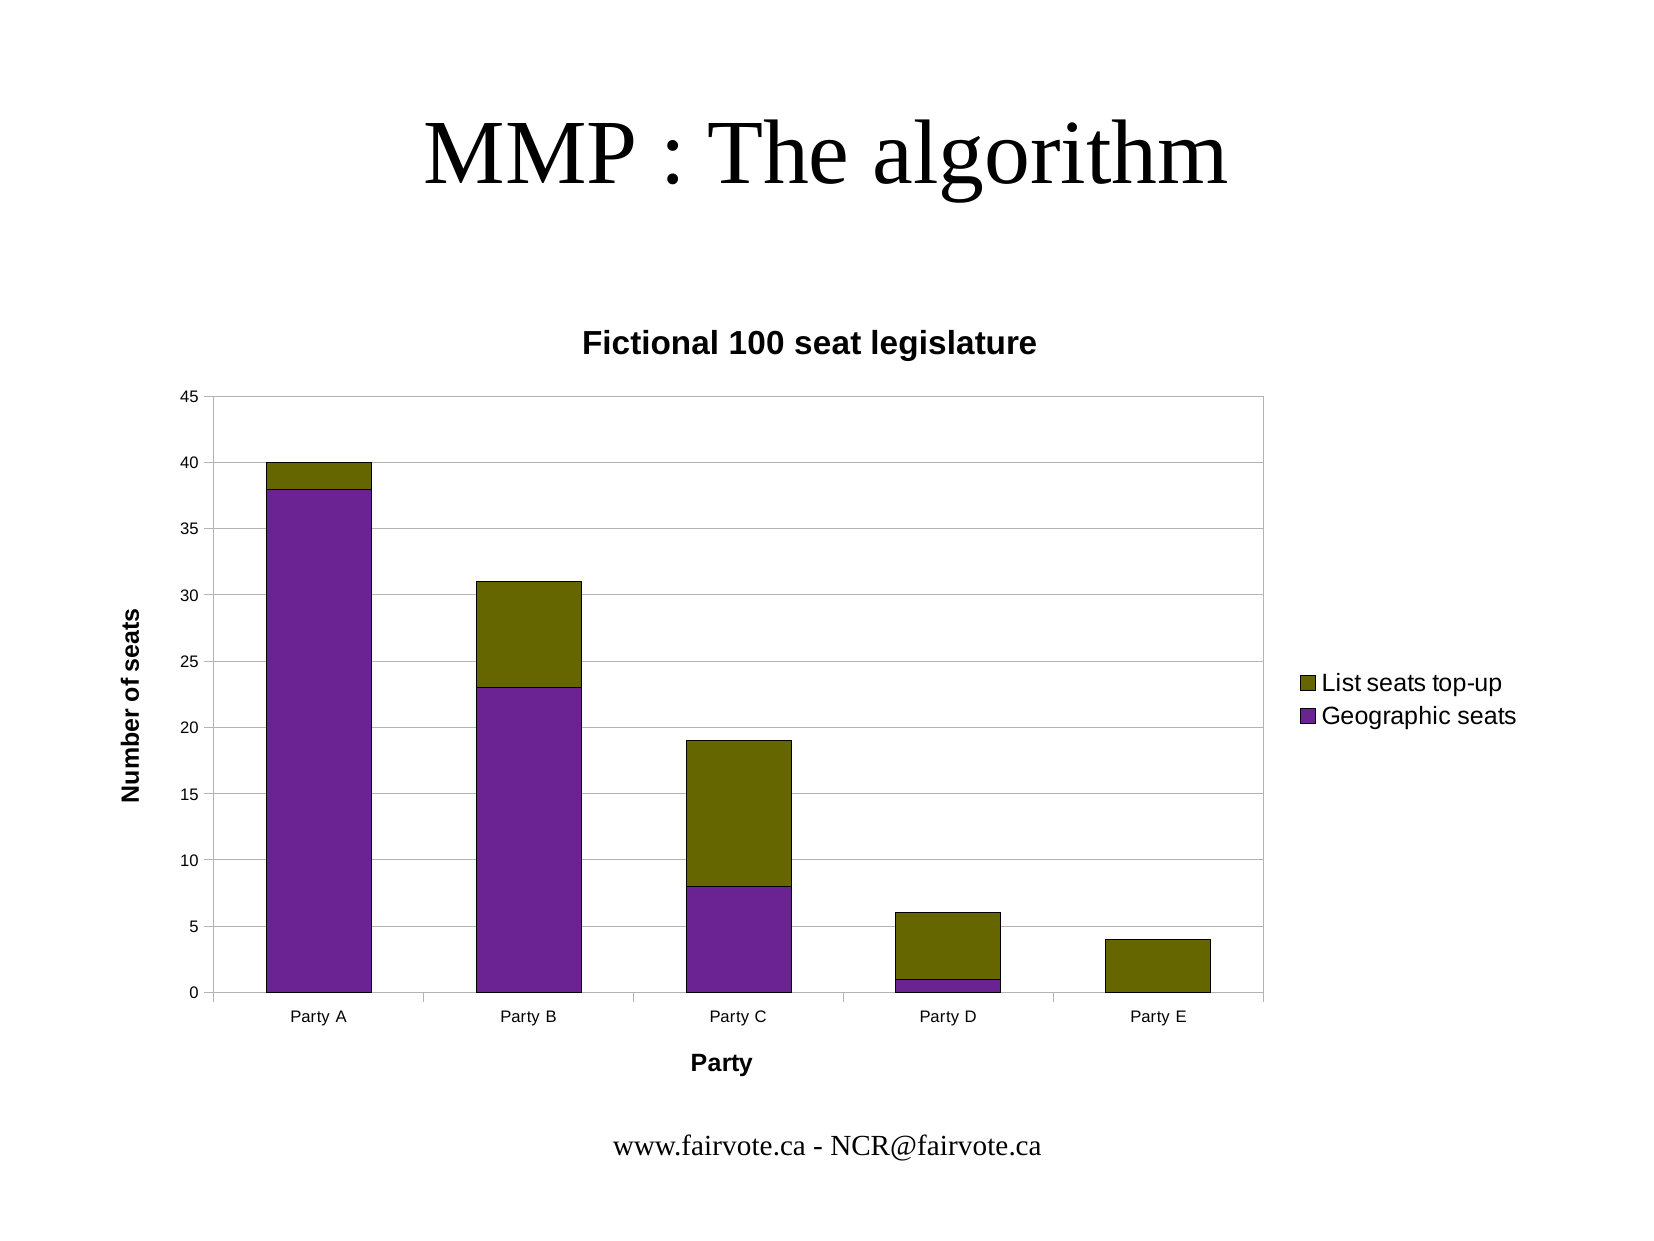

# MMP : The algorithm
### Chart: Fictional 100 seat legislature
| Category | Geographic seats | List seats top-up |
|---|---|---|
| Party A | 38.0 | 2.0 |
| Party B | 23.0 | 8.0 |
| Party C | 8.0 | 11.0 |
| Party D | 1.0 | 5.0 |
| Party E | 0.0 | 4.0 |www.fairvote.ca - NCR@fairvote.ca